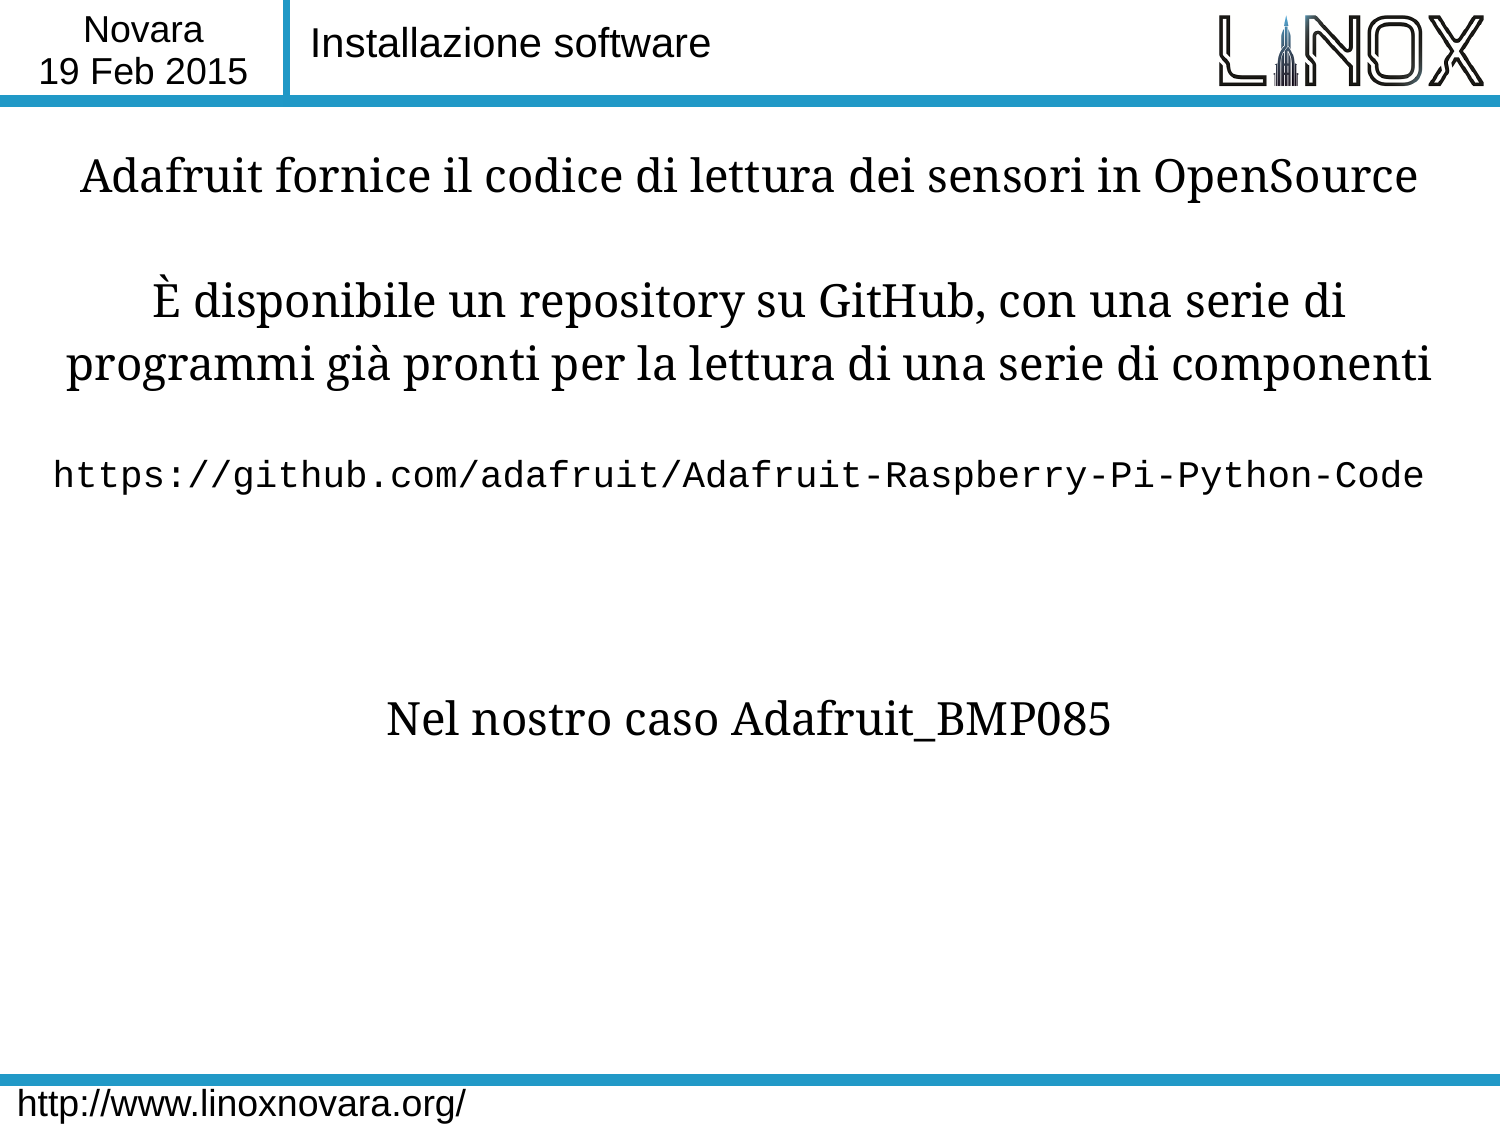

# Installazione software
Adafruit fornice il codice di lettura dei sensori in OpenSource
È disponibile un repository su GitHub, con una serie di programmi già pronti per la lettura di una serie di componenti
https://github.com/adafruit/Adafruit-Raspberry-Pi-Python-Code
Nel nostro caso Adafruit_BMP085